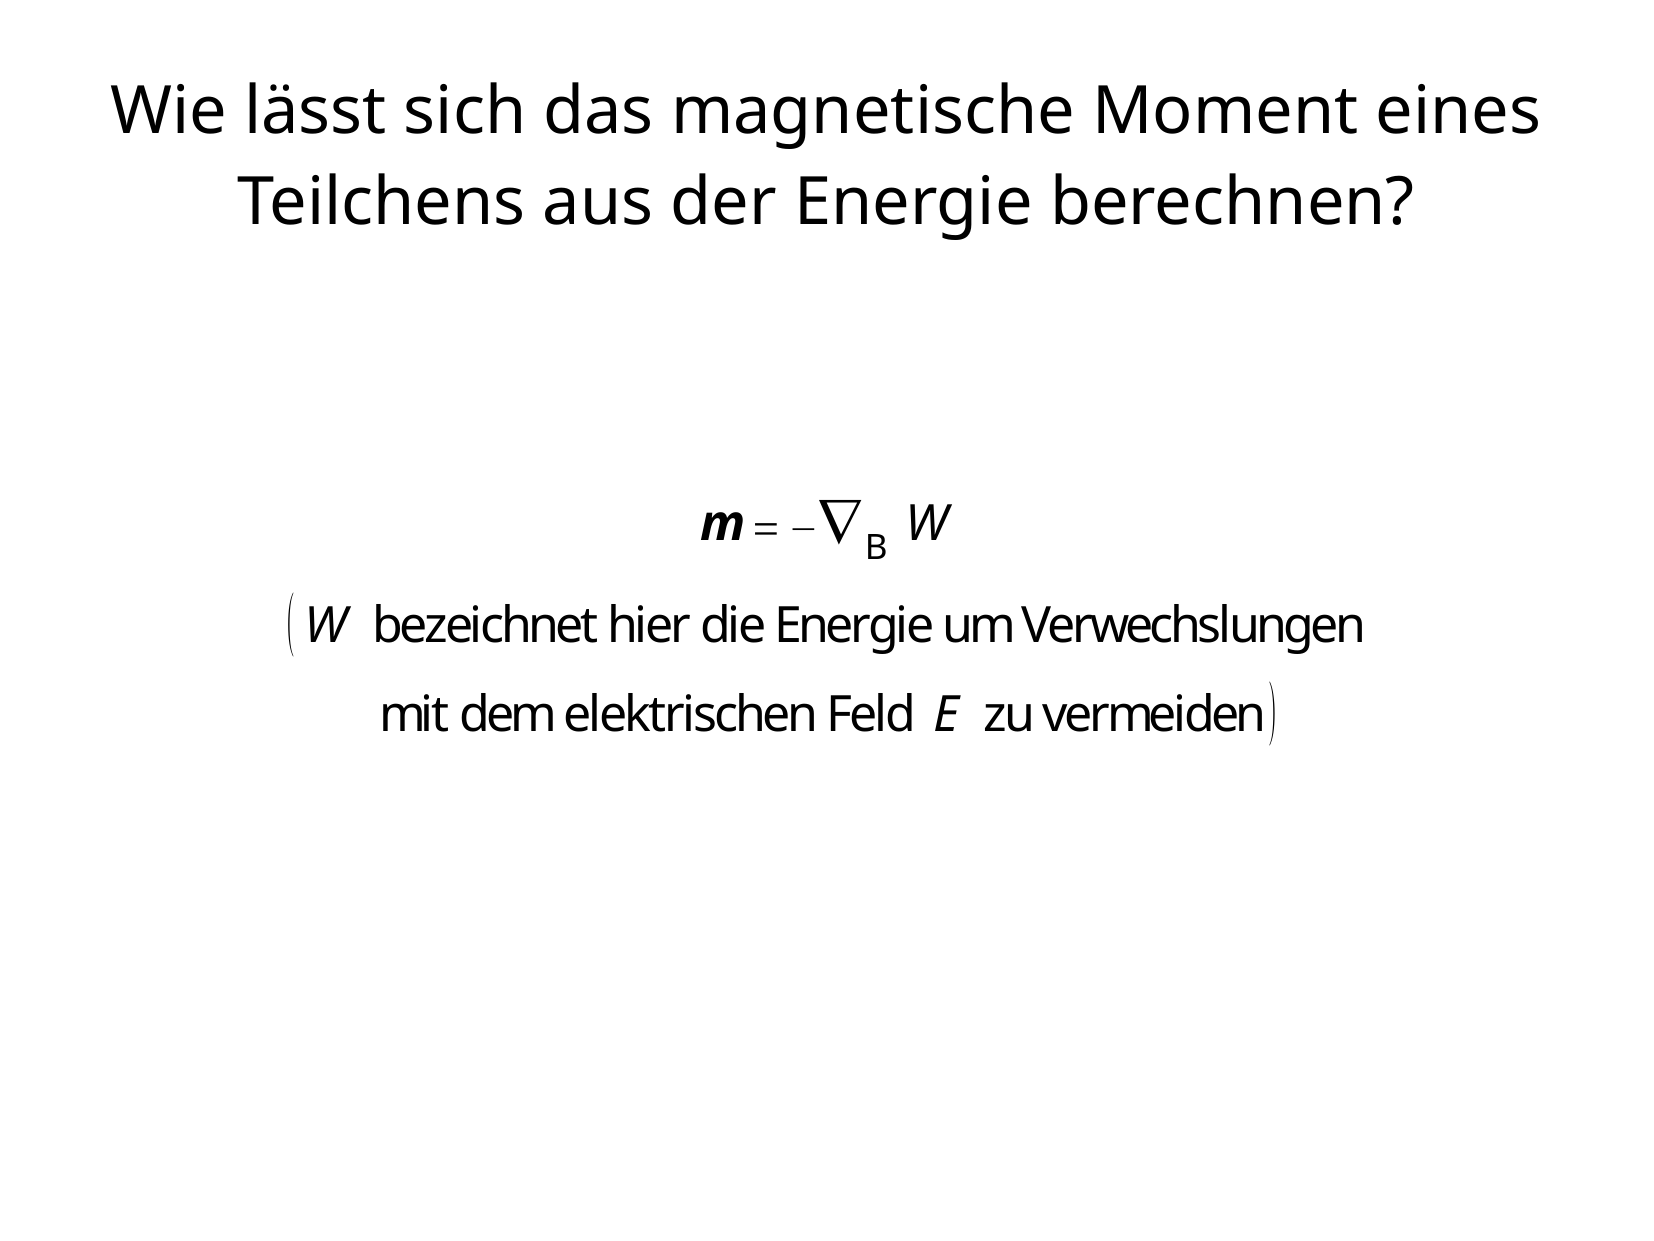

# Wie lässt sich das magnetische Moment eines Teilchens aus der Energie berechnen?